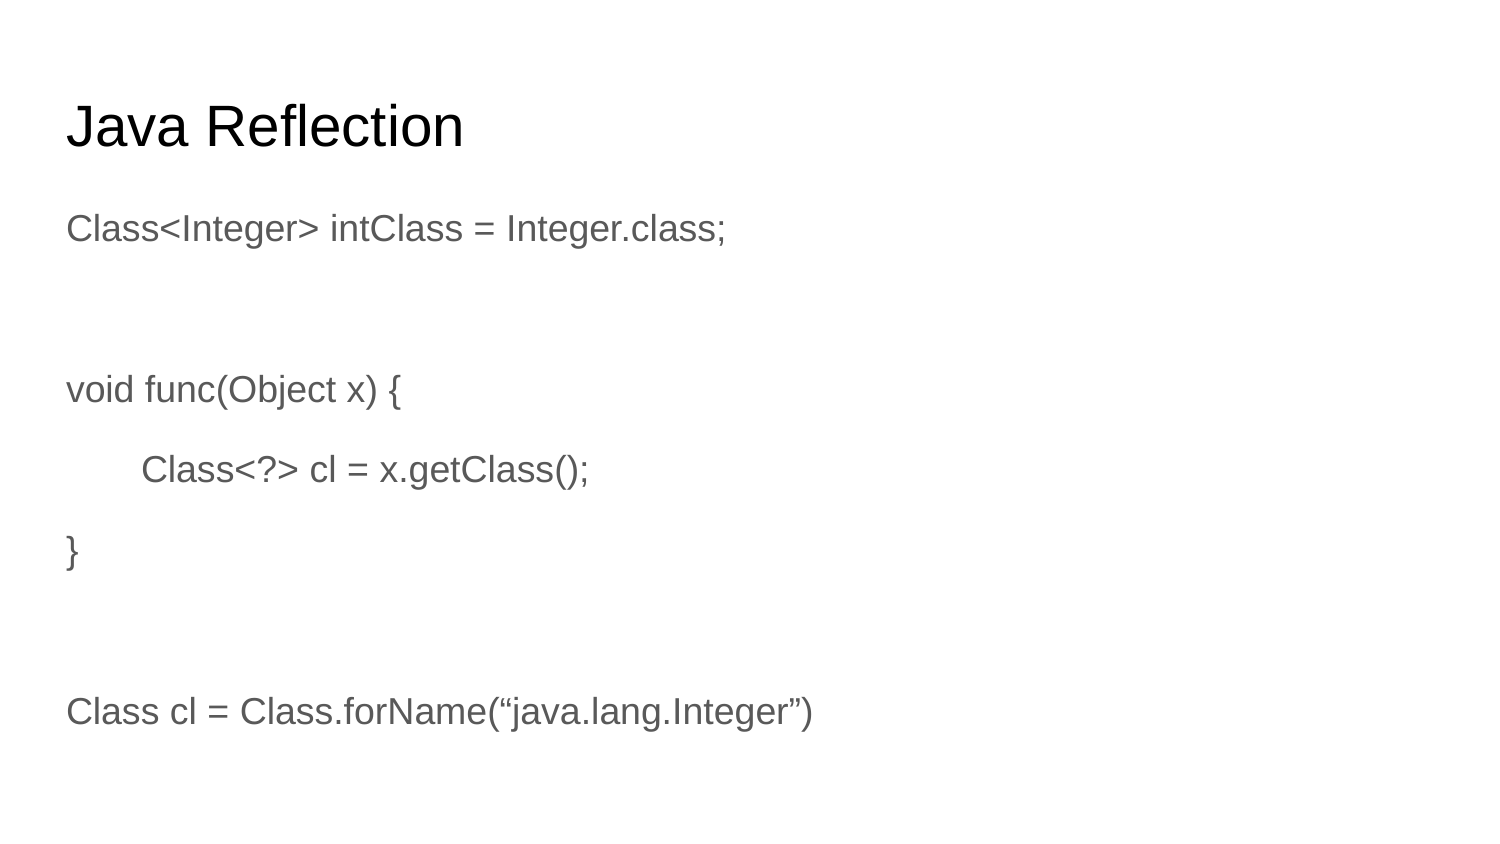

# Java Reflection
Class<Integer> intClass = Integer.class;
void func(Object x) {
	Class<?> cl = x.getClass();
}
Class cl = Class.forName(“java.lang.Integer”)